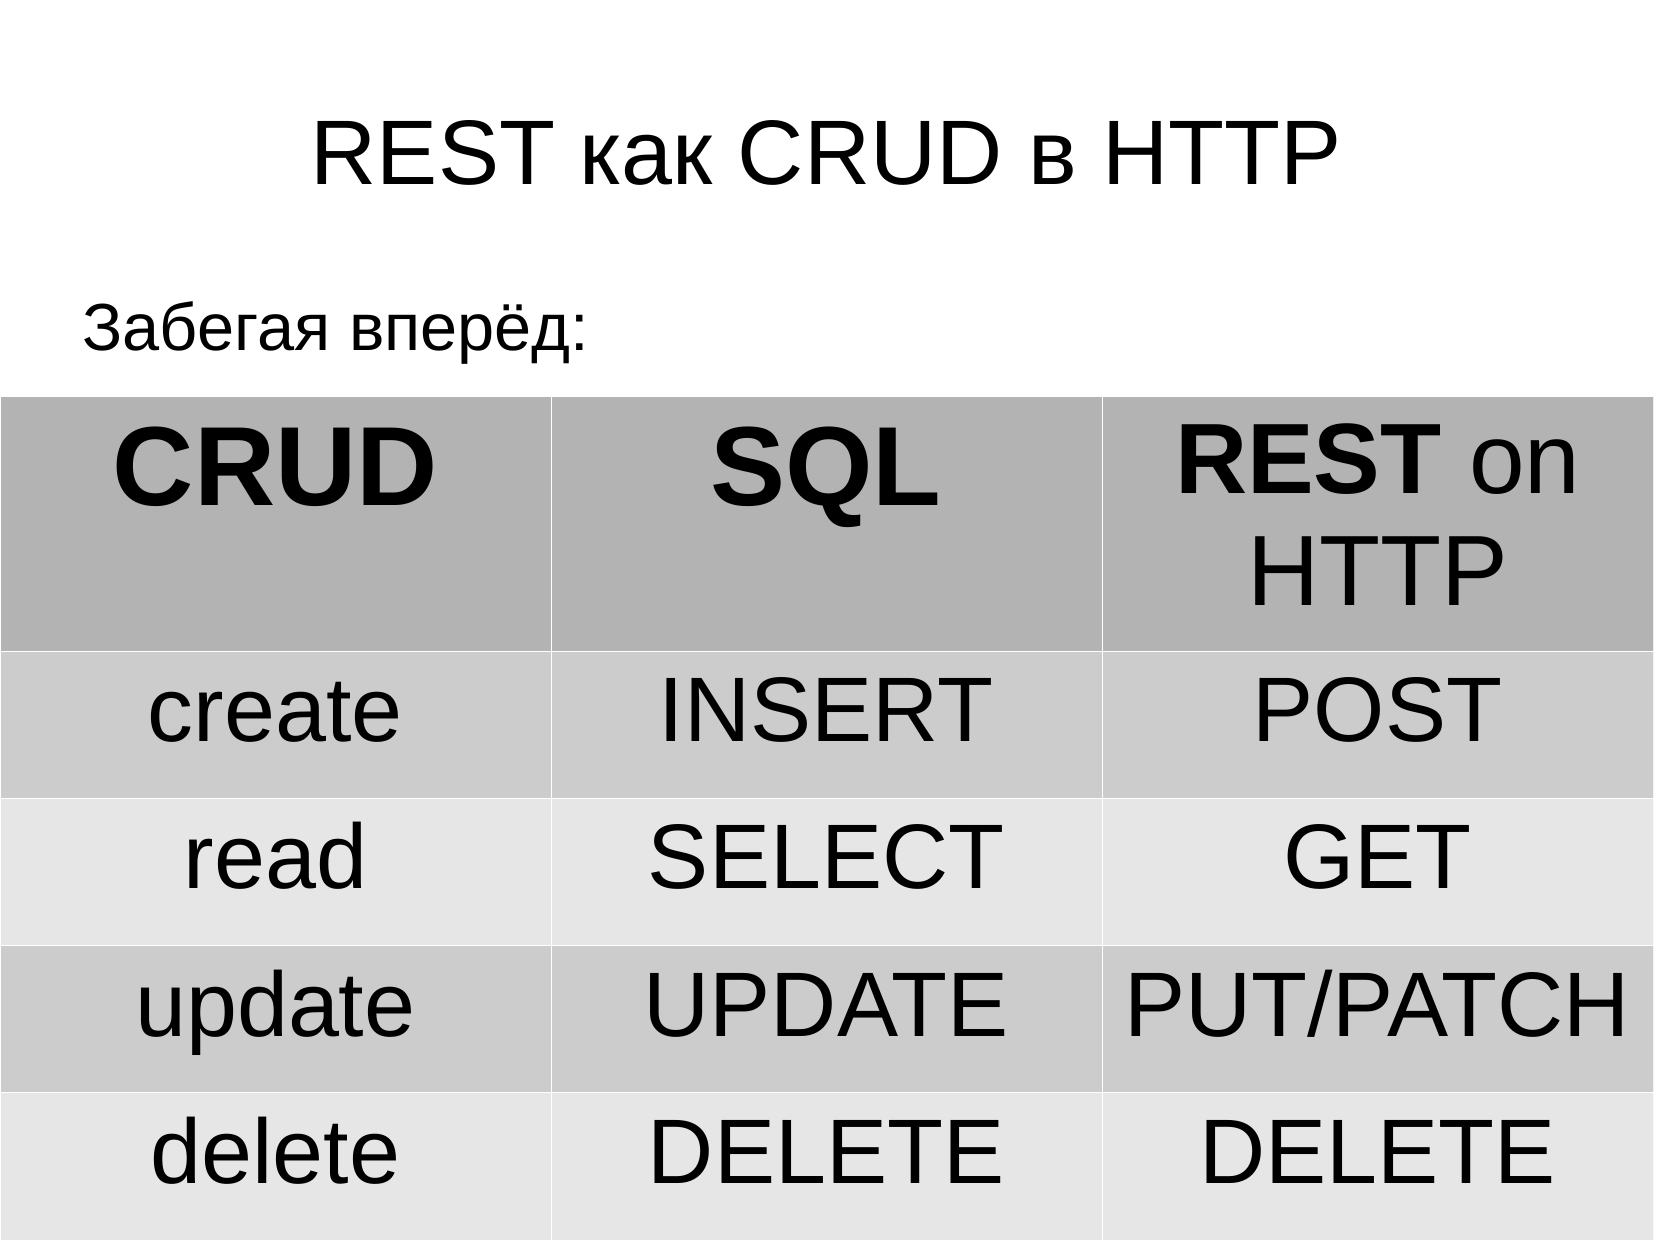

# REST как CRUD в HTTP
Забегая вперёд:
| CRUD | SQL | REST on HTTP |
| --- | --- | --- |
| create | INSERT | POST |
| read | SELECT | GET |
| update | UPDATE | PUT/PATCH |
| delete | DELETE | DELETE |
38